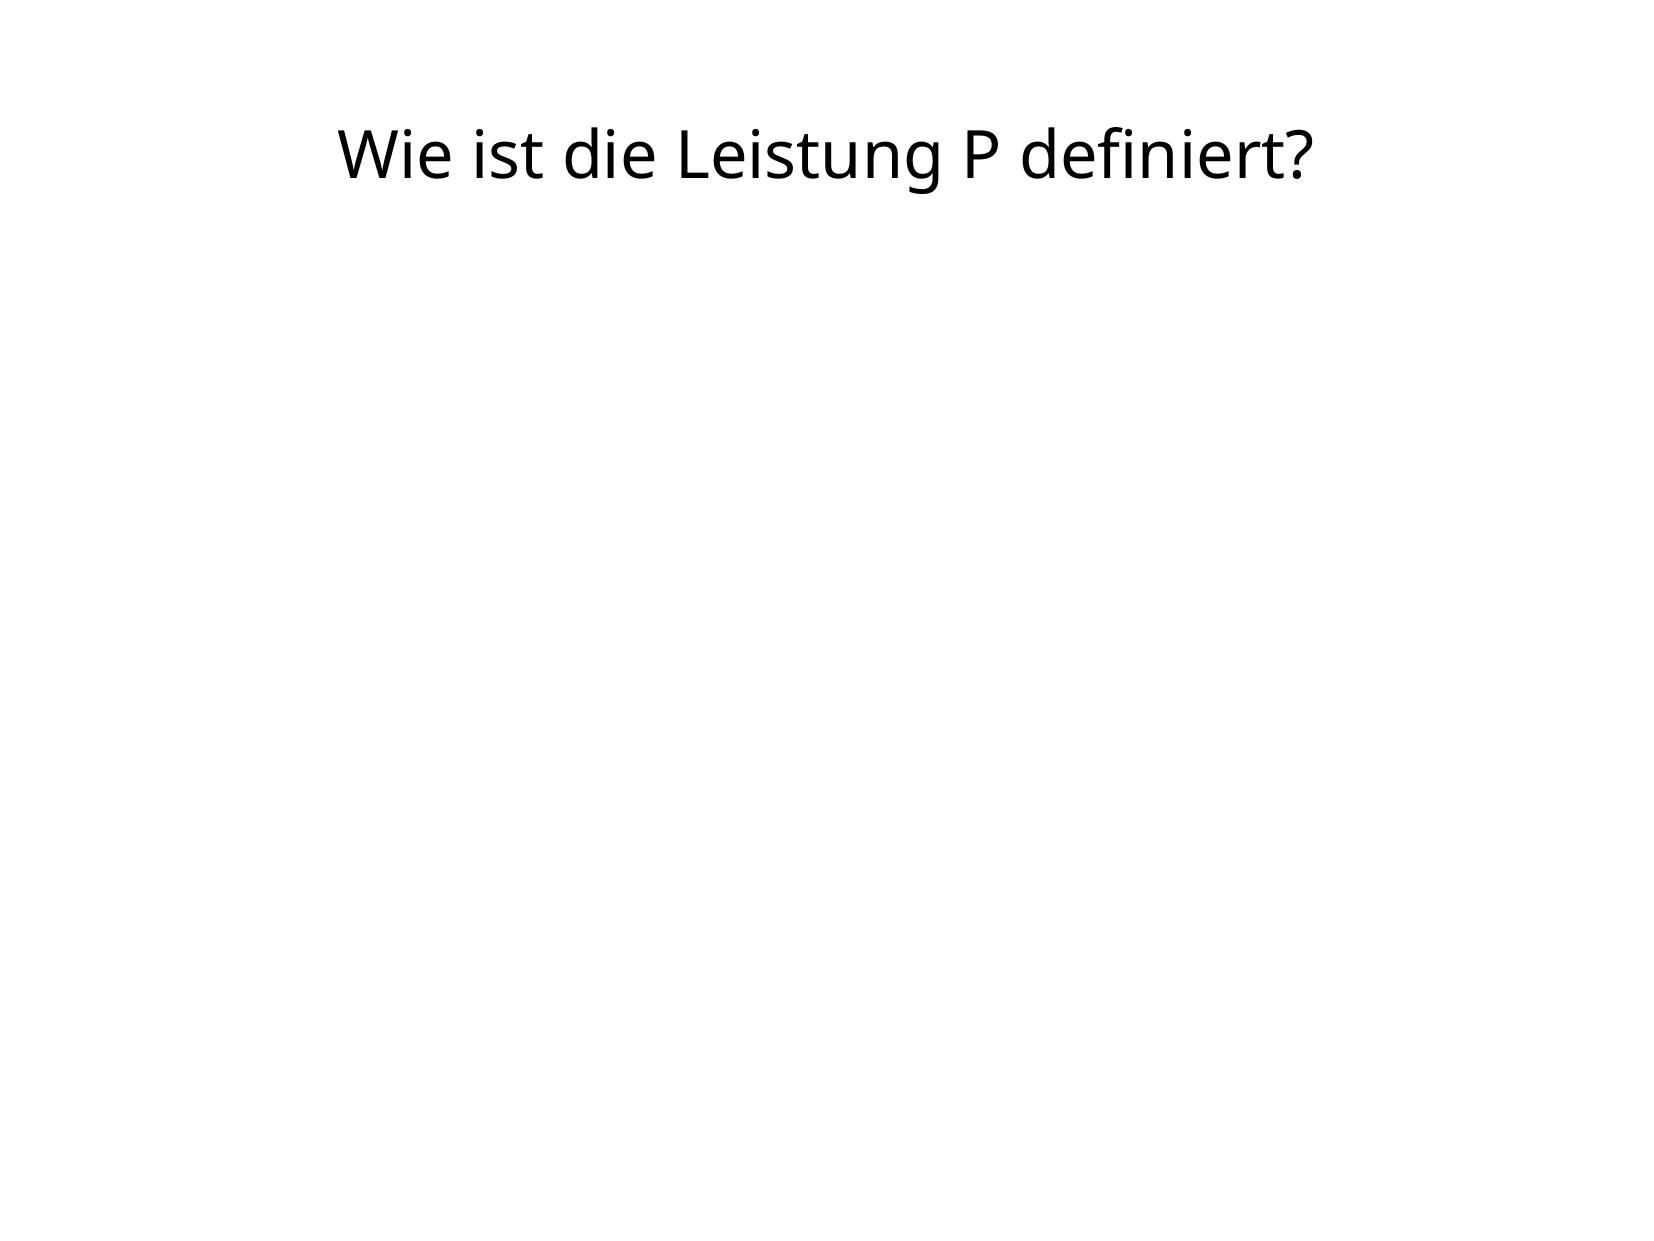

# Wie ist die Leistung P definiert?